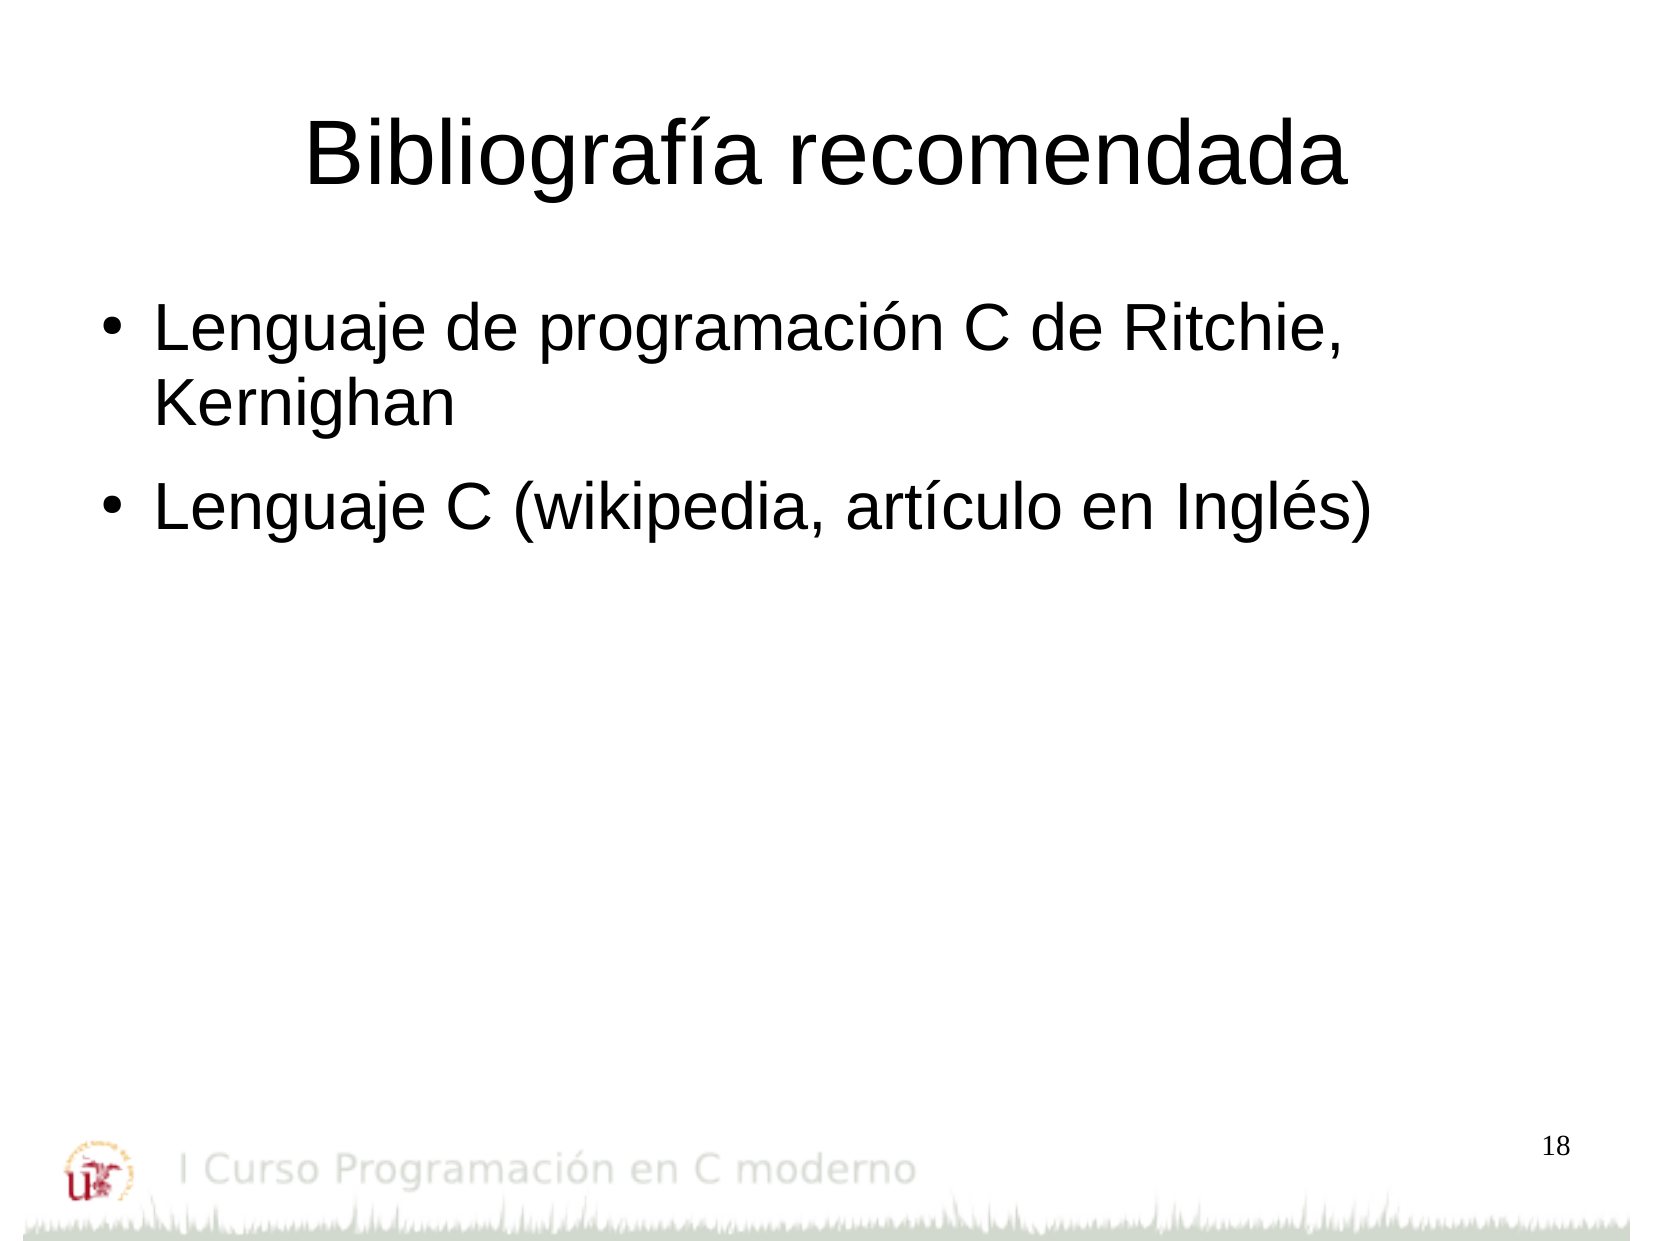

# Bibliografía recomendada
Lenguaje de programación C de Ritchie, Kernighan
Lenguaje C (wikipedia, artículo en Inglés)
18